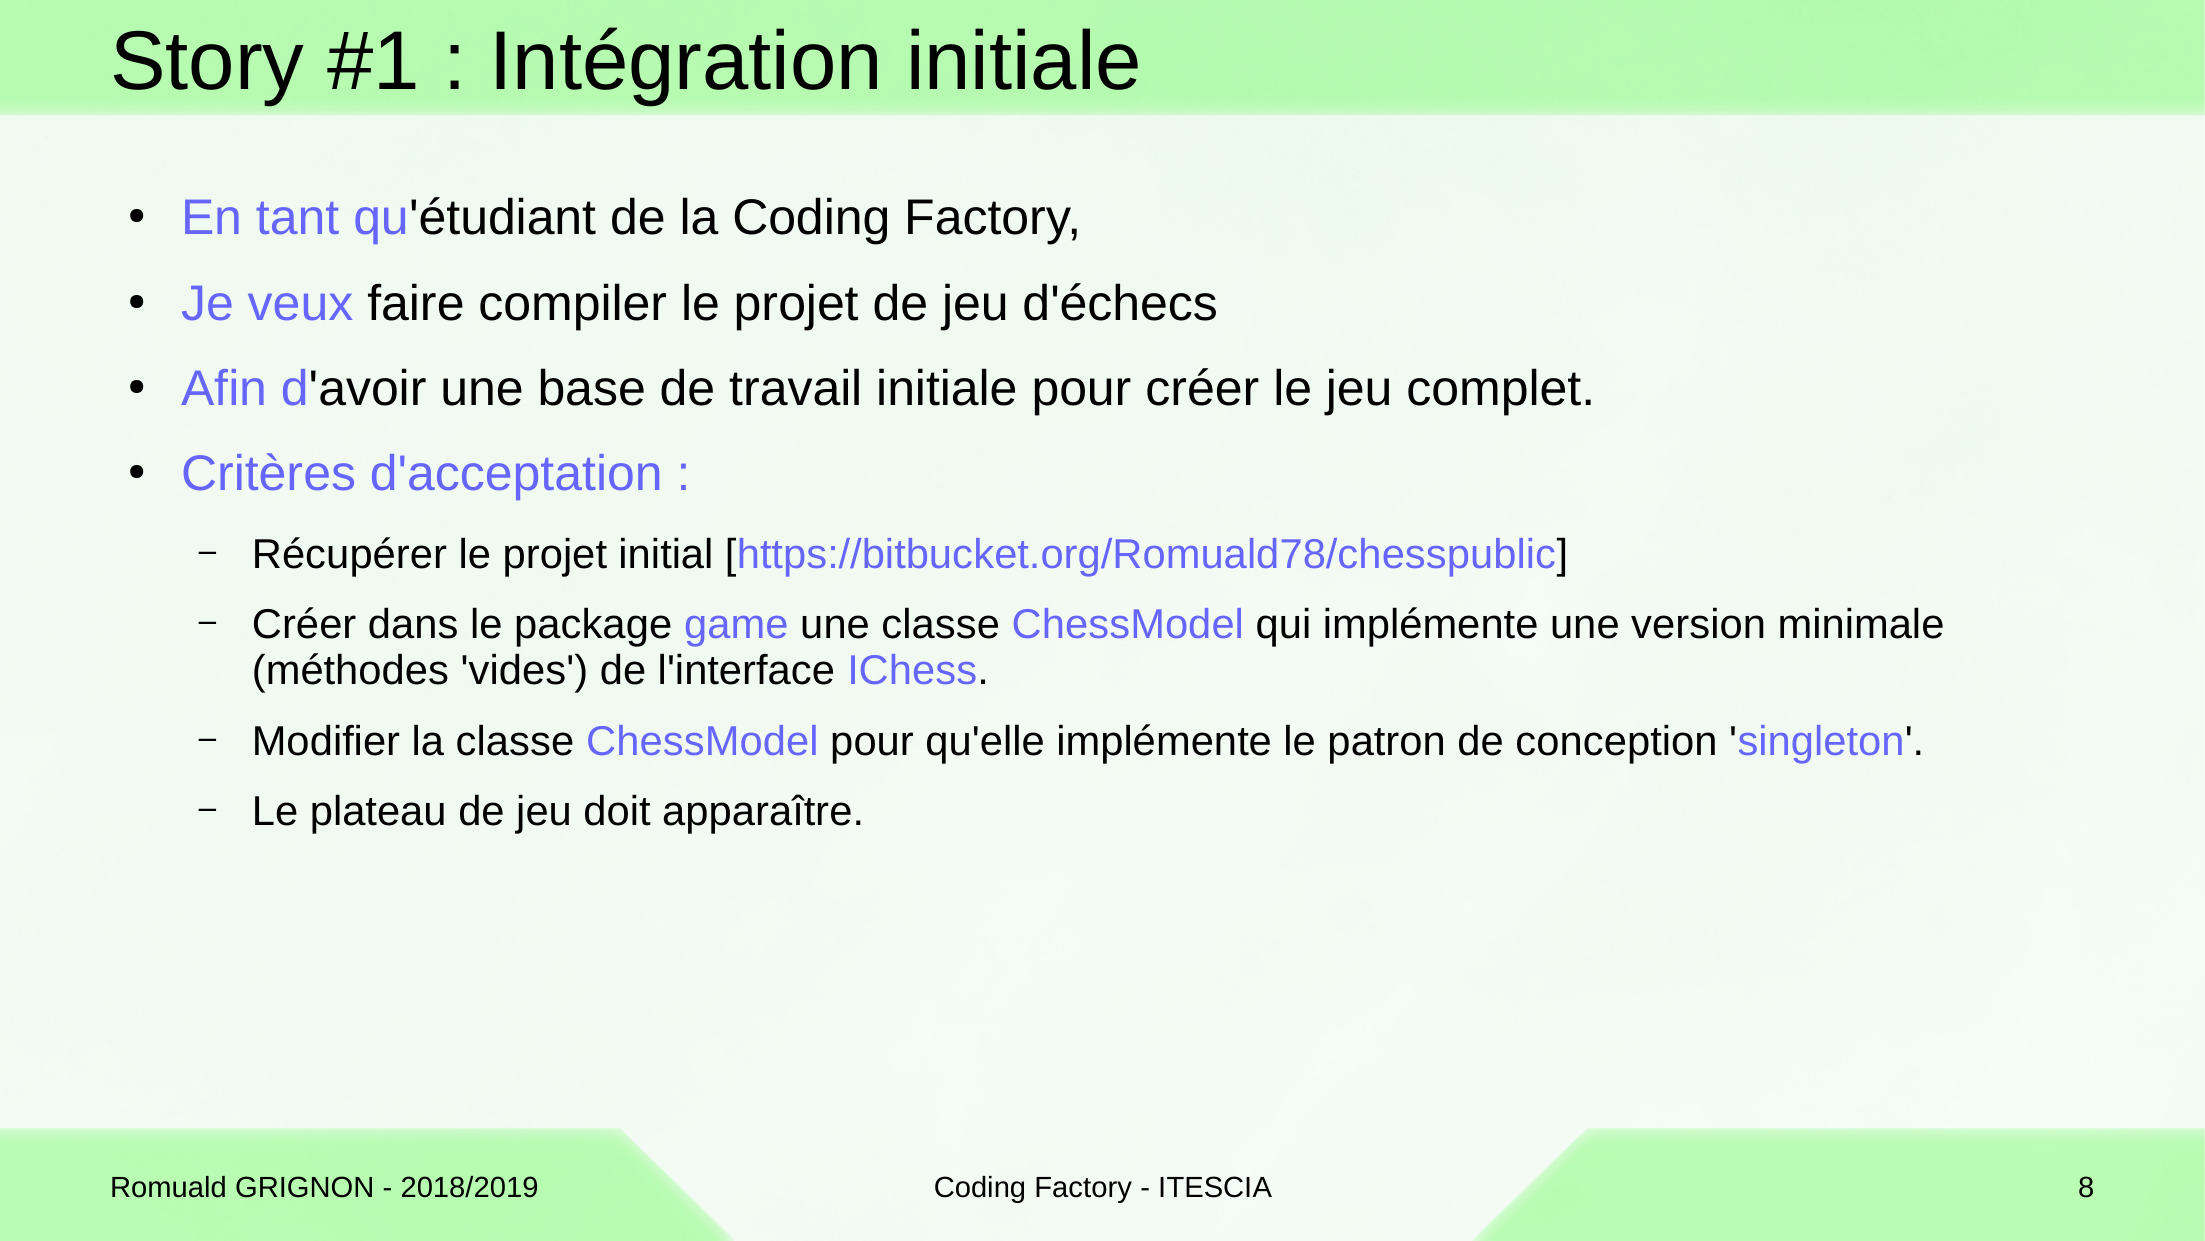

# Story #1 : Intégration initiale
En tant qu'étudiant de la Coding Factory,
Je veux faire compiler le projet de jeu d'échecs
Afin d'avoir une base de travail initiale pour créer le jeu complet.
Critères d'acceptation :
Récupérer le projet initial [https://bitbucket.org/Romuald78/chesspublic]
Créer dans le package game une classe ChessModel qui implémente une version minimale (méthodes 'vides') de l'interface IChess.
Modifier la classe ChessModel pour qu'elle implémente le patron de conception 'singleton'.
Le plateau de jeu doit apparaître.
Romuald GRIGNON - 2018/2019
Coding Factory - ITESCIA
8